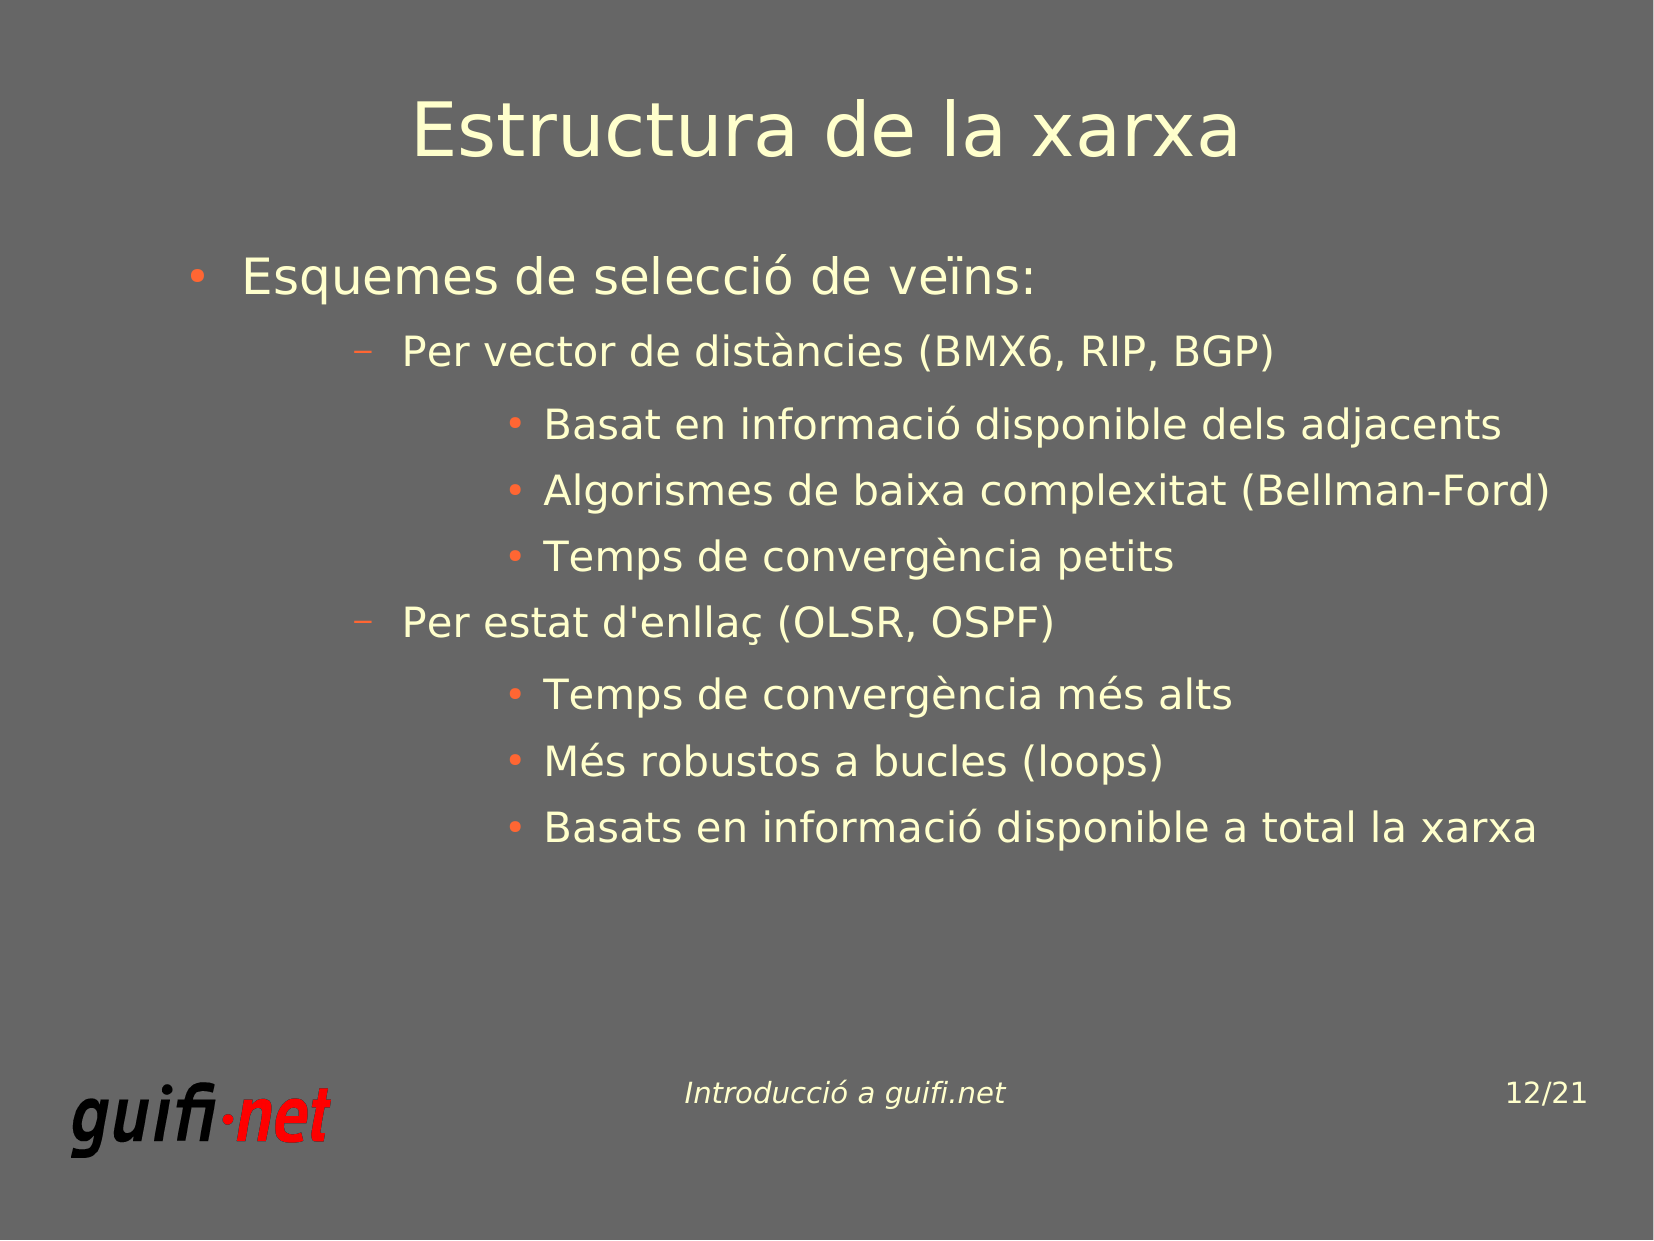

# Estructura de la xarxa
Esquemes de selecció de veïns:
Per vector de distàncies (BMX6, RIP, BGP)
Basat en informació disponible dels adjacents
Algorismes de baixa complexitat (Bellman-Ford)
Temps de convergència petits
Per estat d'enllaç (OLSR, OSPF)
Temps de convergència més alts
Més robustos a bucles (loops)
Basats en informació disponible a total la xarxa
12